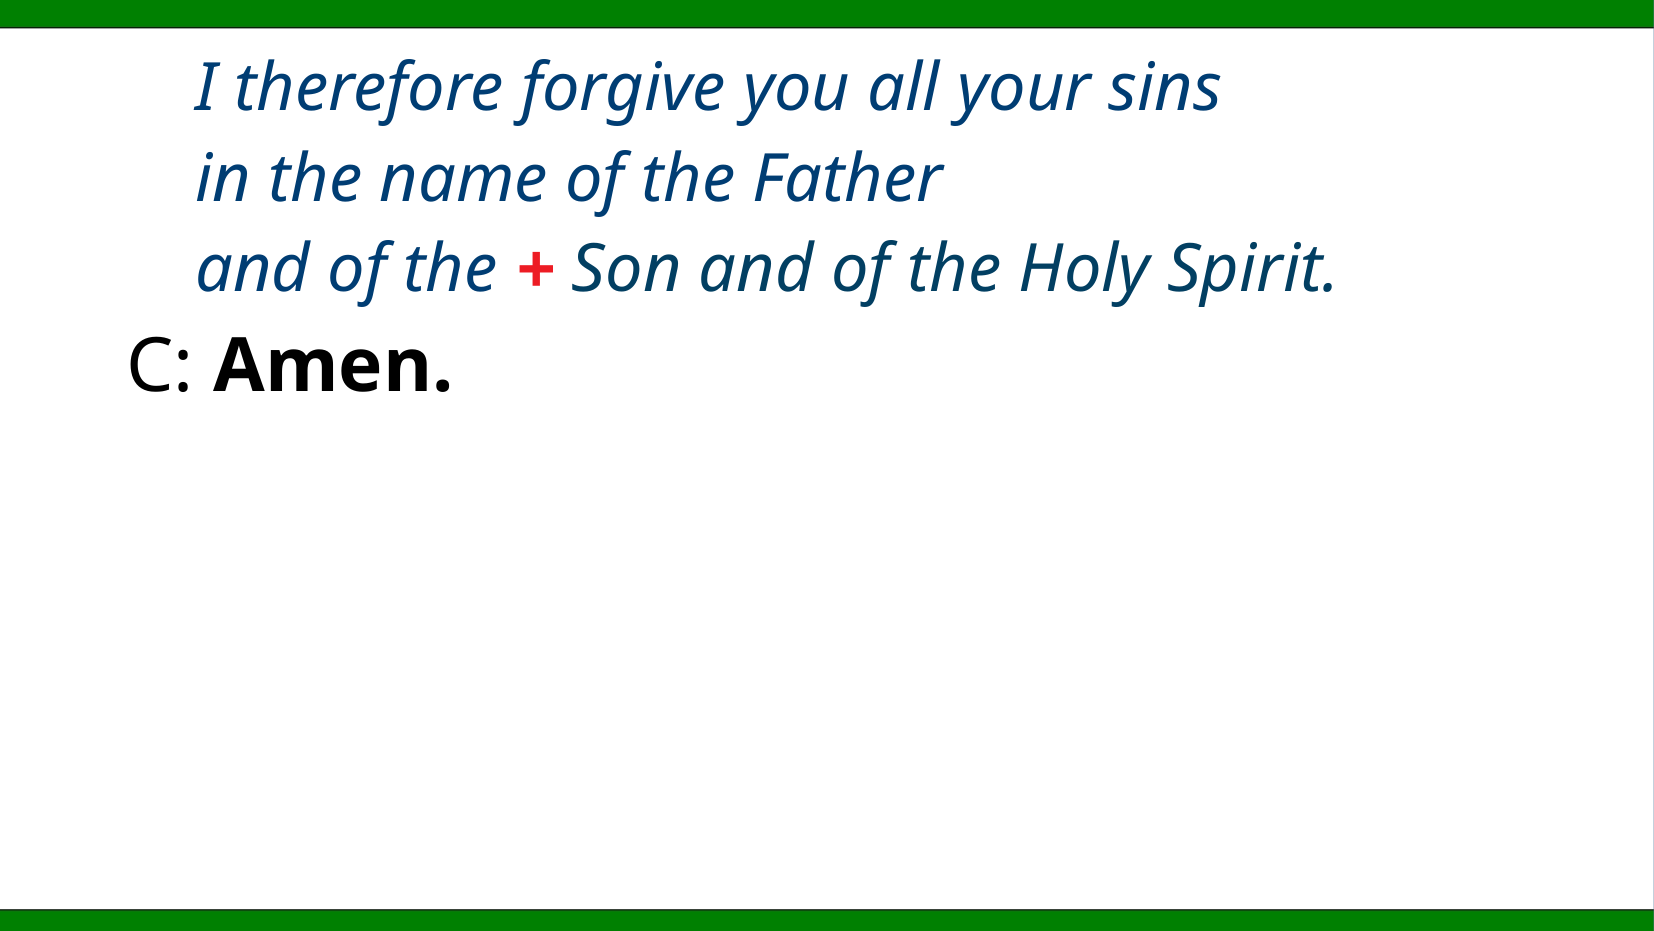

I therefore forgive you all your sins
 in the name of the Father
 and of the + Son and of the Holy Spirit.
C: Amen.